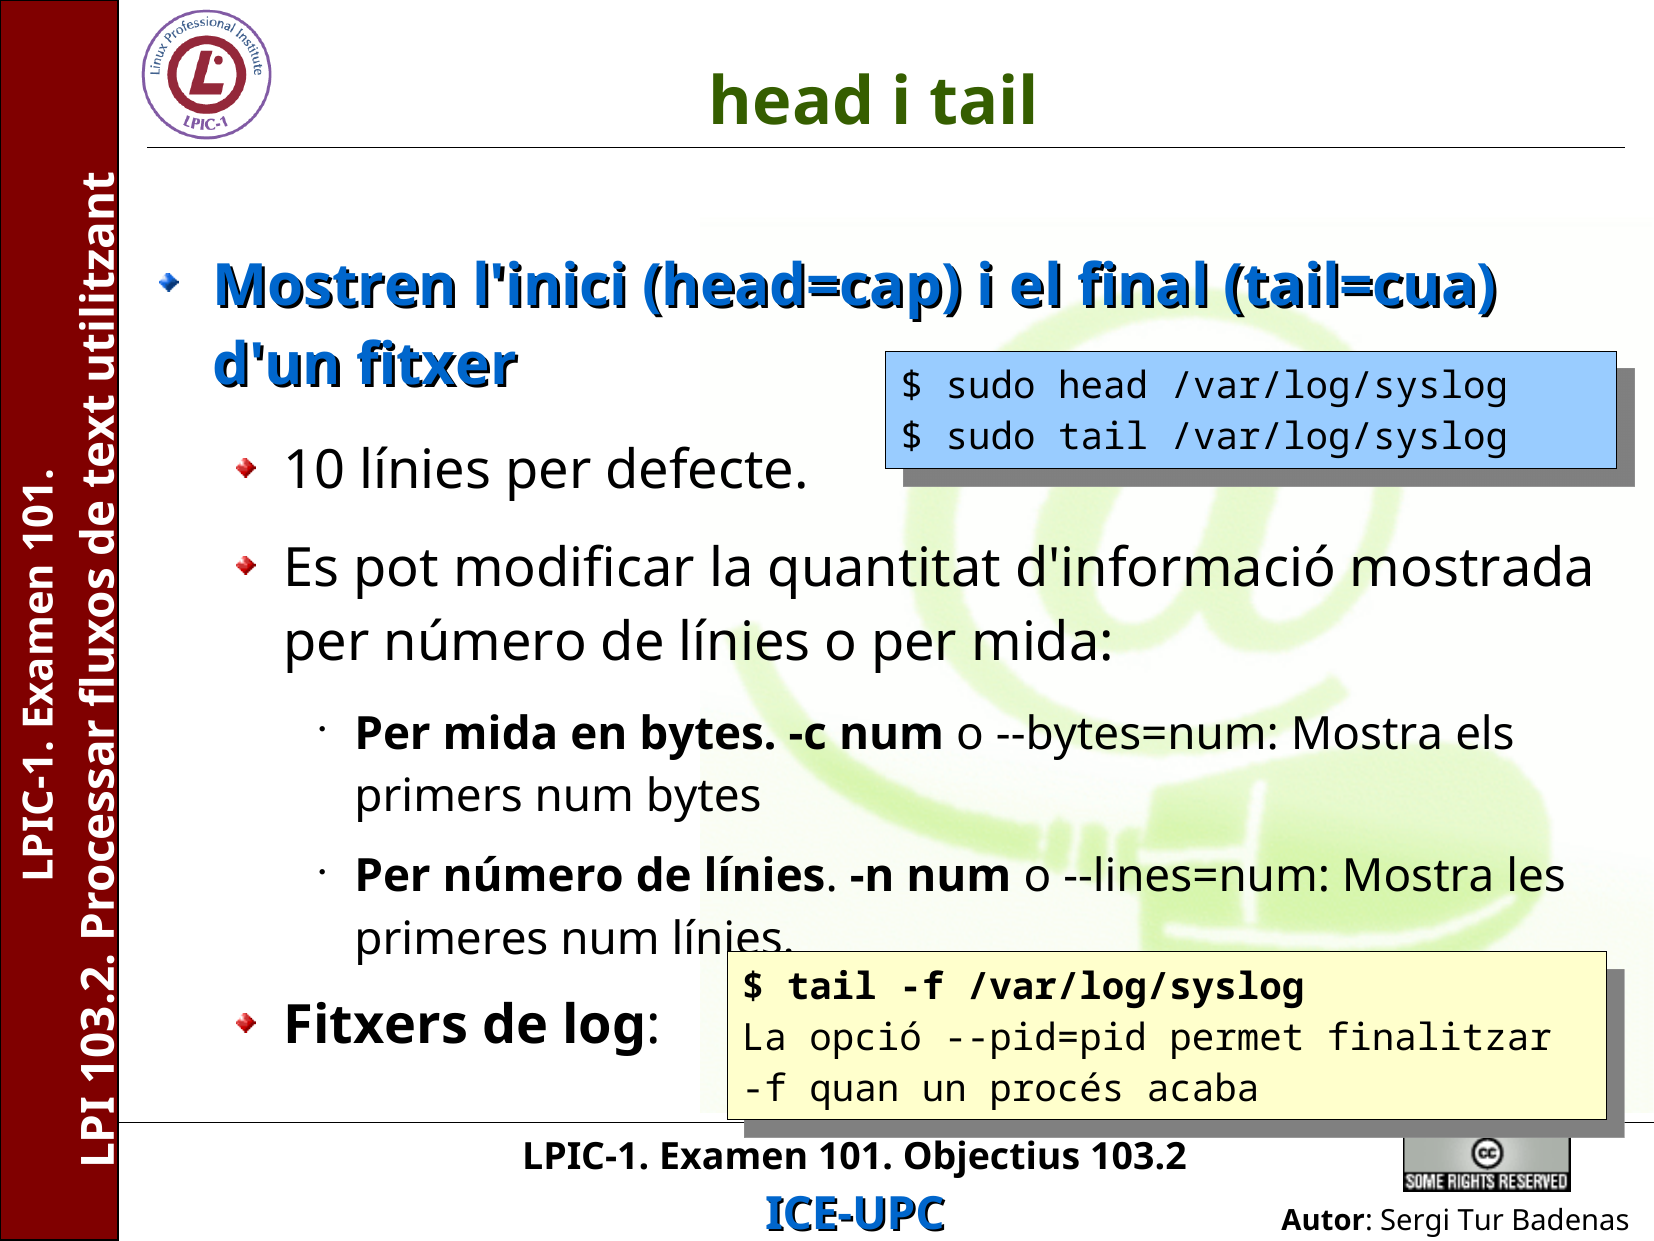

# head i tail
Mostren l'inici (head=cap) i el final (tail=cua) d'un fitxer
10 línies per defecte.
Es pot modificar la quantitat d'informació mostrada per número de línies o per mida:
Per mida en bytes. -c num o --bytes=num: Mostra els primers num bytes
Per número de línies. -n num o --lines=num: Mostra les primeres num línies.
Fitxers de log:
$ sudo head /var/log/syslog
$ sudo tail /var/log/syslog
$ tail -f /var/log/syslog
La opció --pid=pid permet finalitzar -f quan un procés acaba